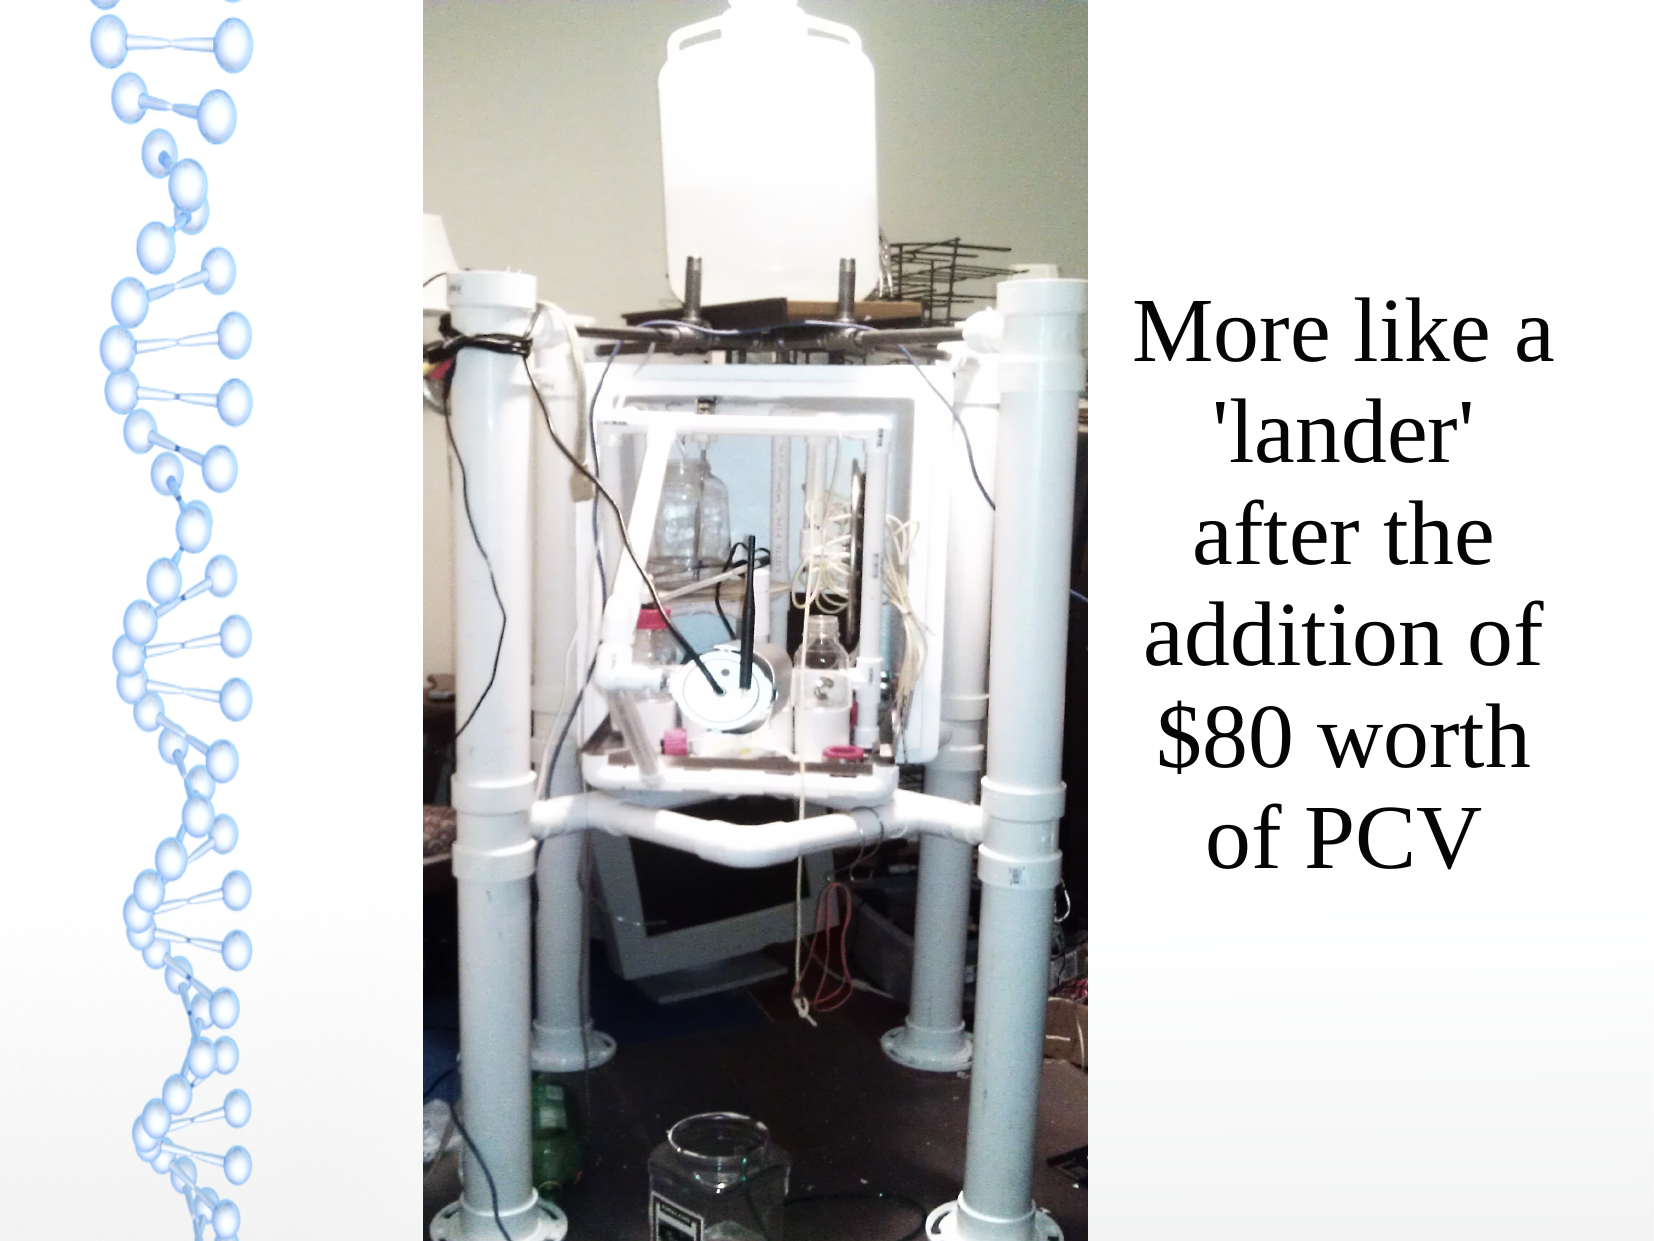

# More like a 'lander' after the addition of $80 worth of PCV